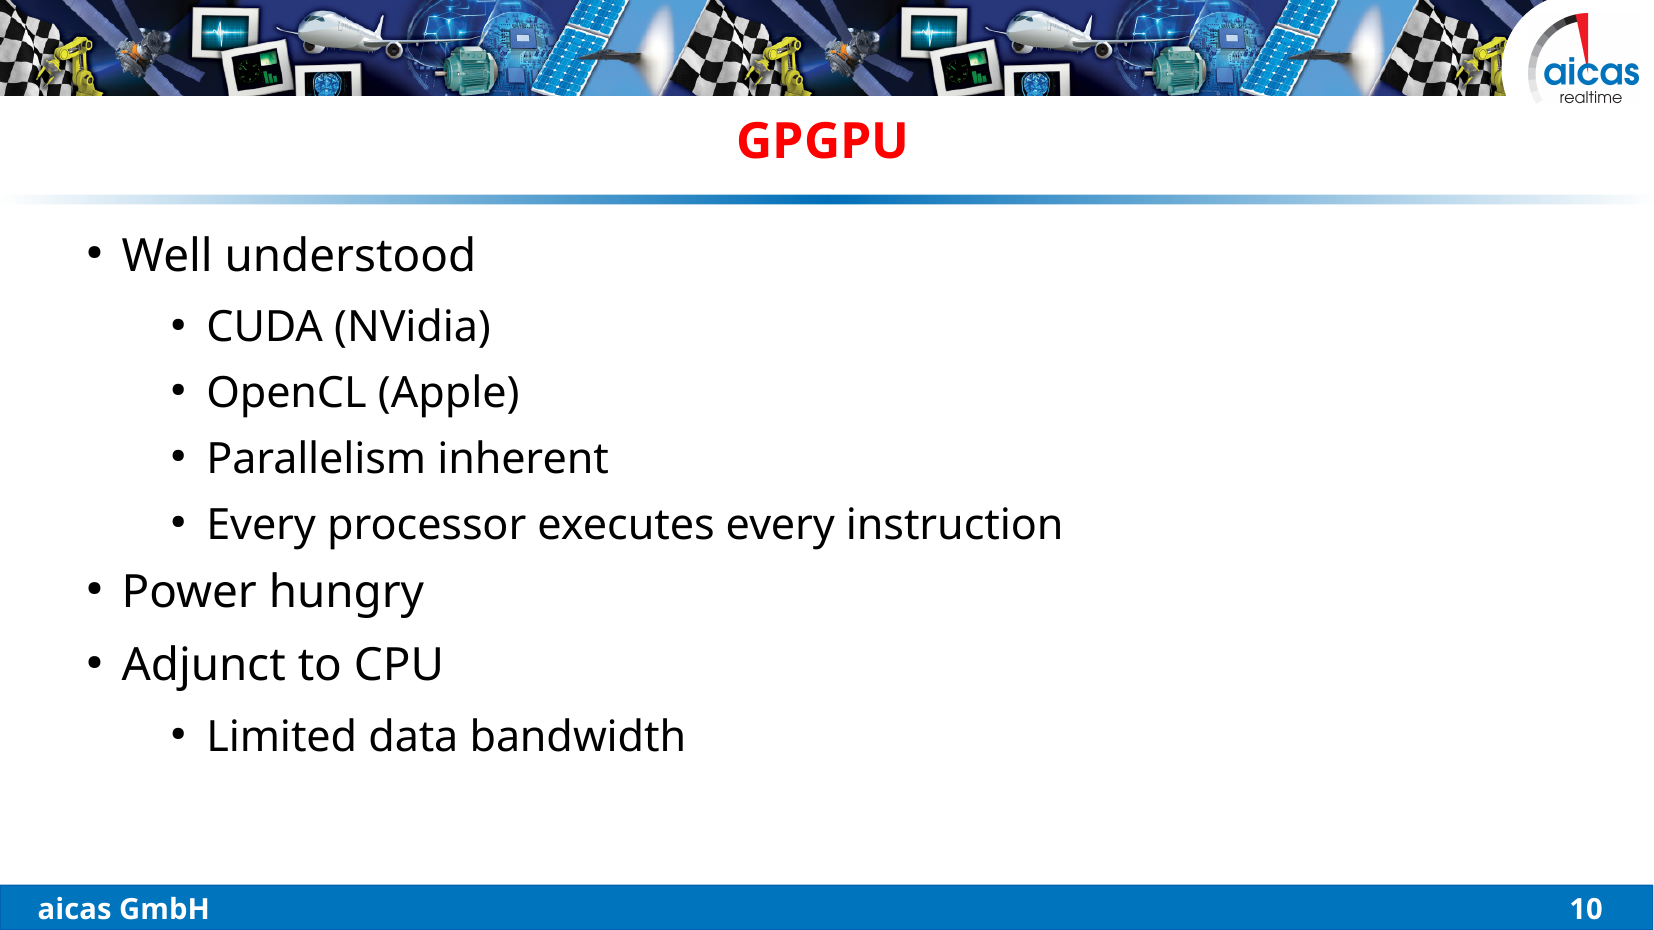

# GPGPU
Well understood
CUDA (NVidia)
OpenCL (Apple)
Parallelism inherent
Every processor executes every instruction
Power hungry
Adjunct to CPU
Limited data bandwidth